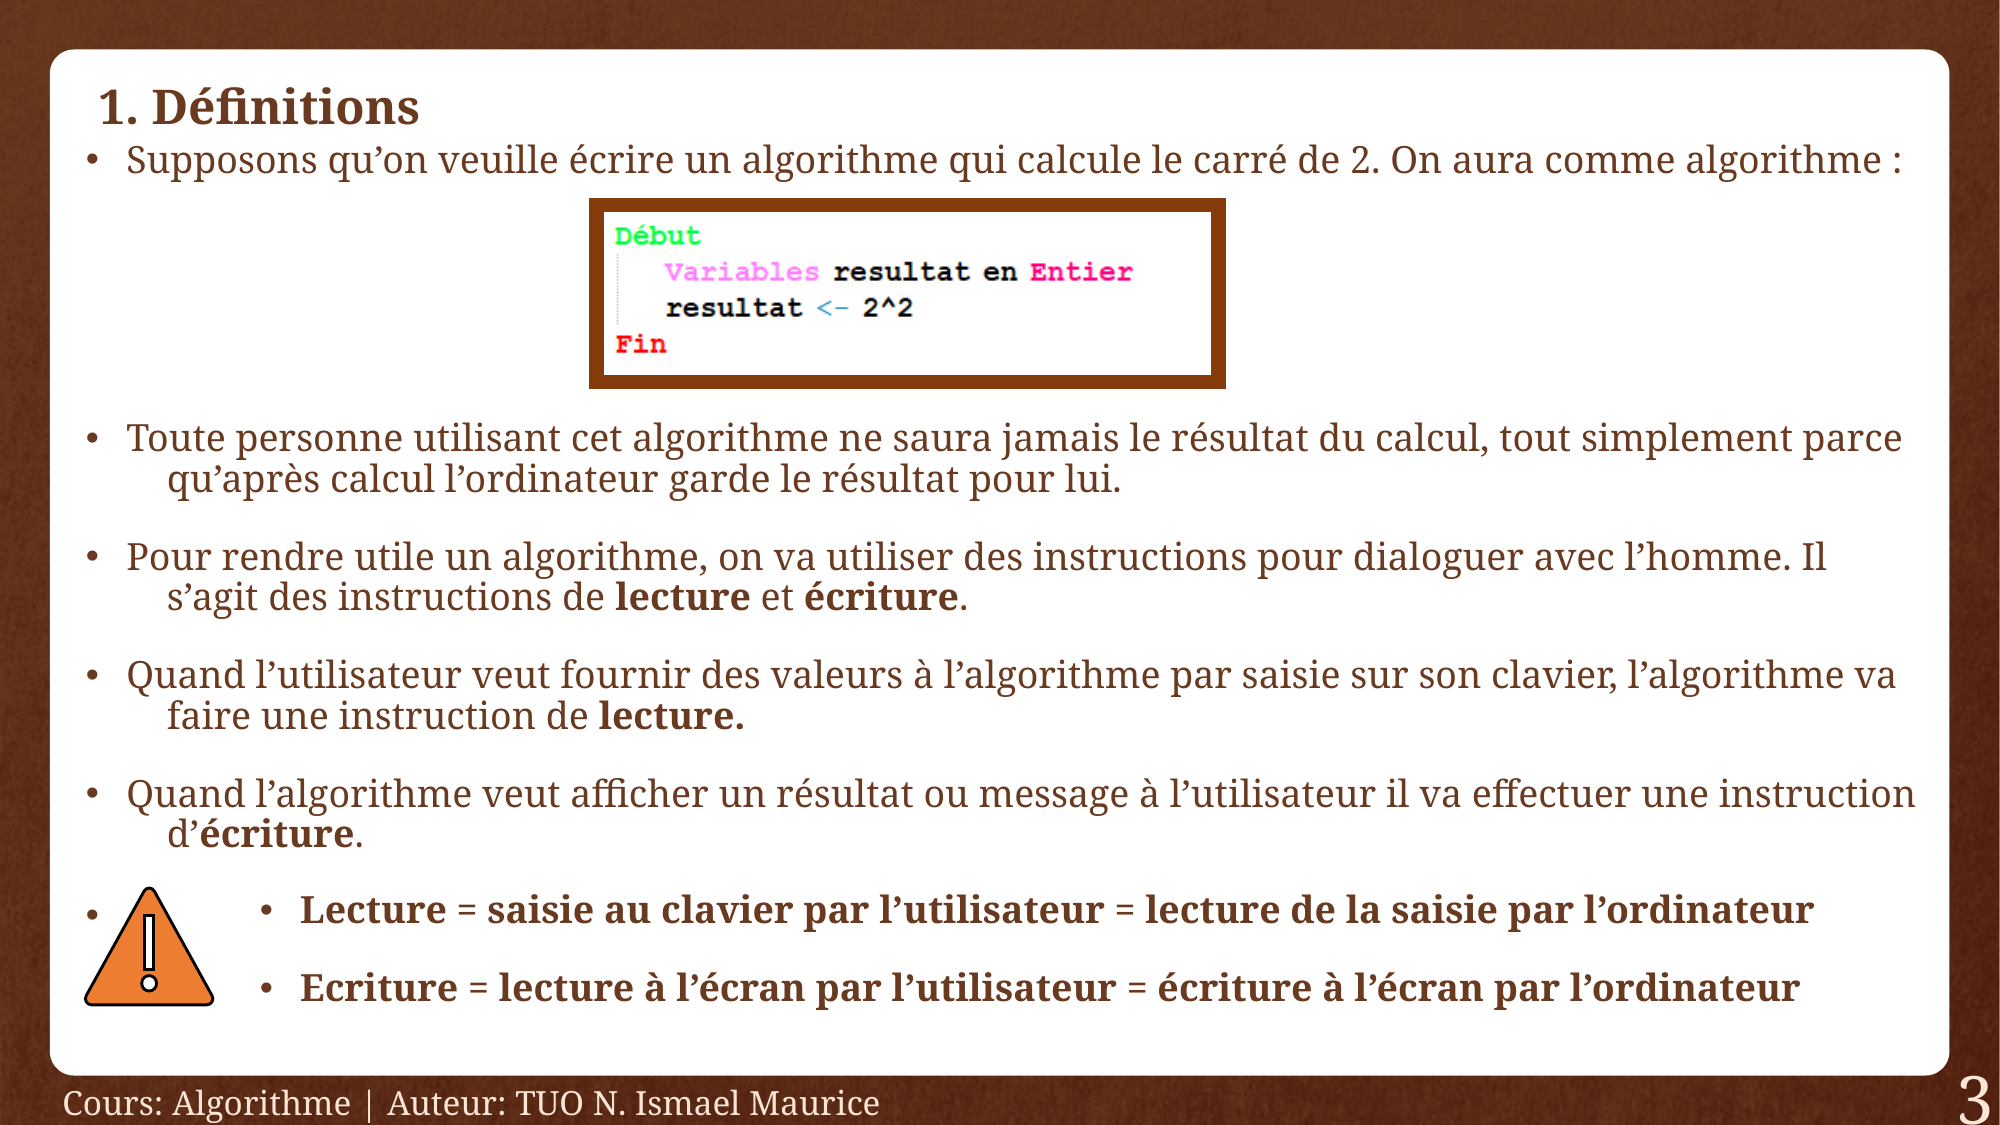

# 1. Définitions
Supposons qu’on veuille écrire un algorithme qui calcule le carré de 2. On aura comme algorithme :
Toute personne utilisant cet algorithme ne saura jamais le résultat du calcul, tout simplement parce qu’après calcul l’ordinateur garde le résultat pour lui.
Pour rendre utile un algorithme, on va utiliser des instructions pour dialoguer avec l’homme. Il s’agit des instructions de lecture et écriture.
Quand l’utilisateur veut fournir des valeurs à l’algorithme par saisie sur son clavier, l’algorithme va faire une instruction de lecture.
Quand l’algorithme veut afficher un résultat ou message à l’utilisateur il va effectuer une instruction d’écriture.
Lecture = saisie au clavier par l’utilisateur = lecture de la saisie par l’ordinateur
Ecriture = lecture à l’écran par l’utilisateur = écriture à l’écran par l’ordinateur
Cours: Algorithme | Auteur: TUO N. Ismael Maurice